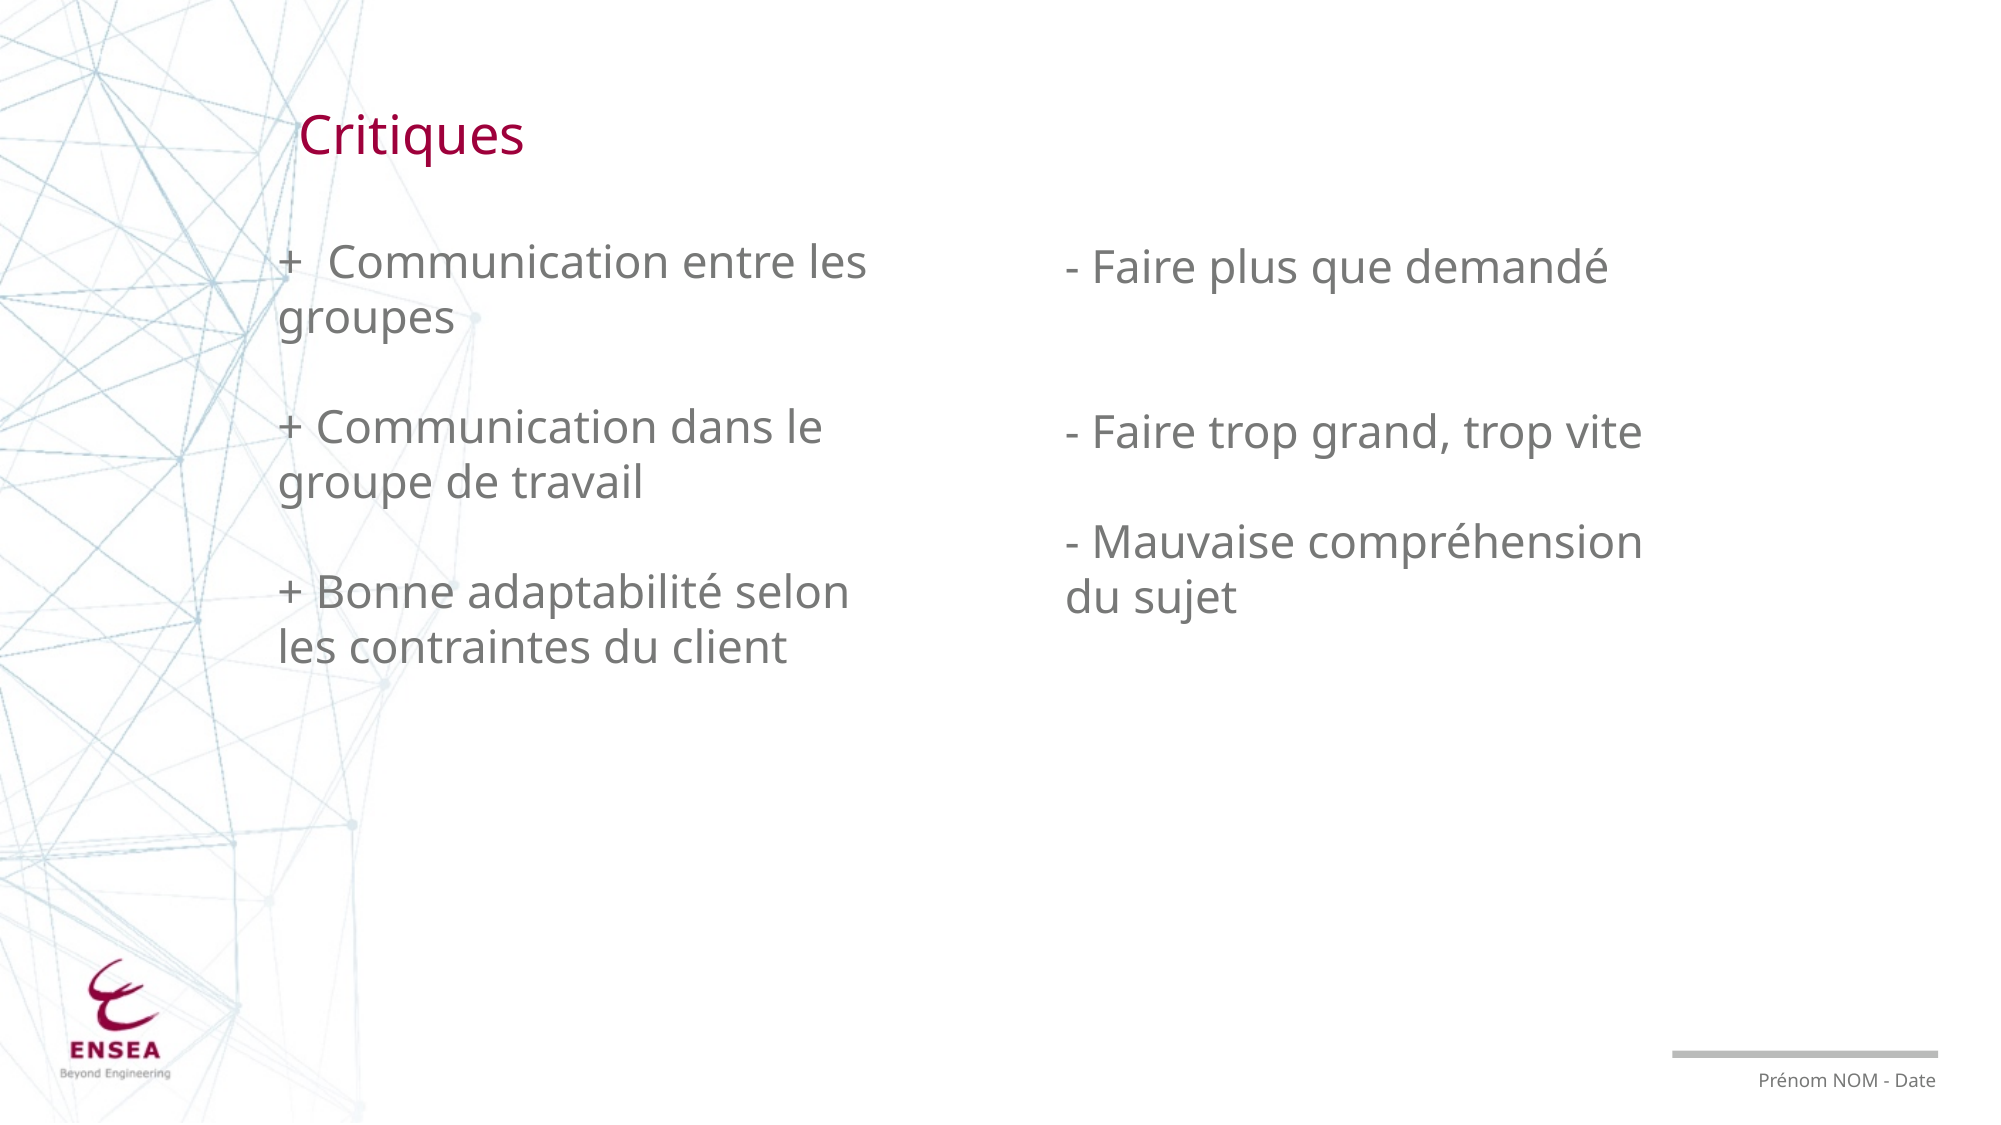

Critiques
+ Communication entre les groupes
+ Communication dans le groupe de travail
+ Bonne adaptabilité selon les contraintes du client
- Faire plus que demandé
- Faire trop grand, trop vite
- Mauvaise compréhension du sujet
Prénom NOM - Date